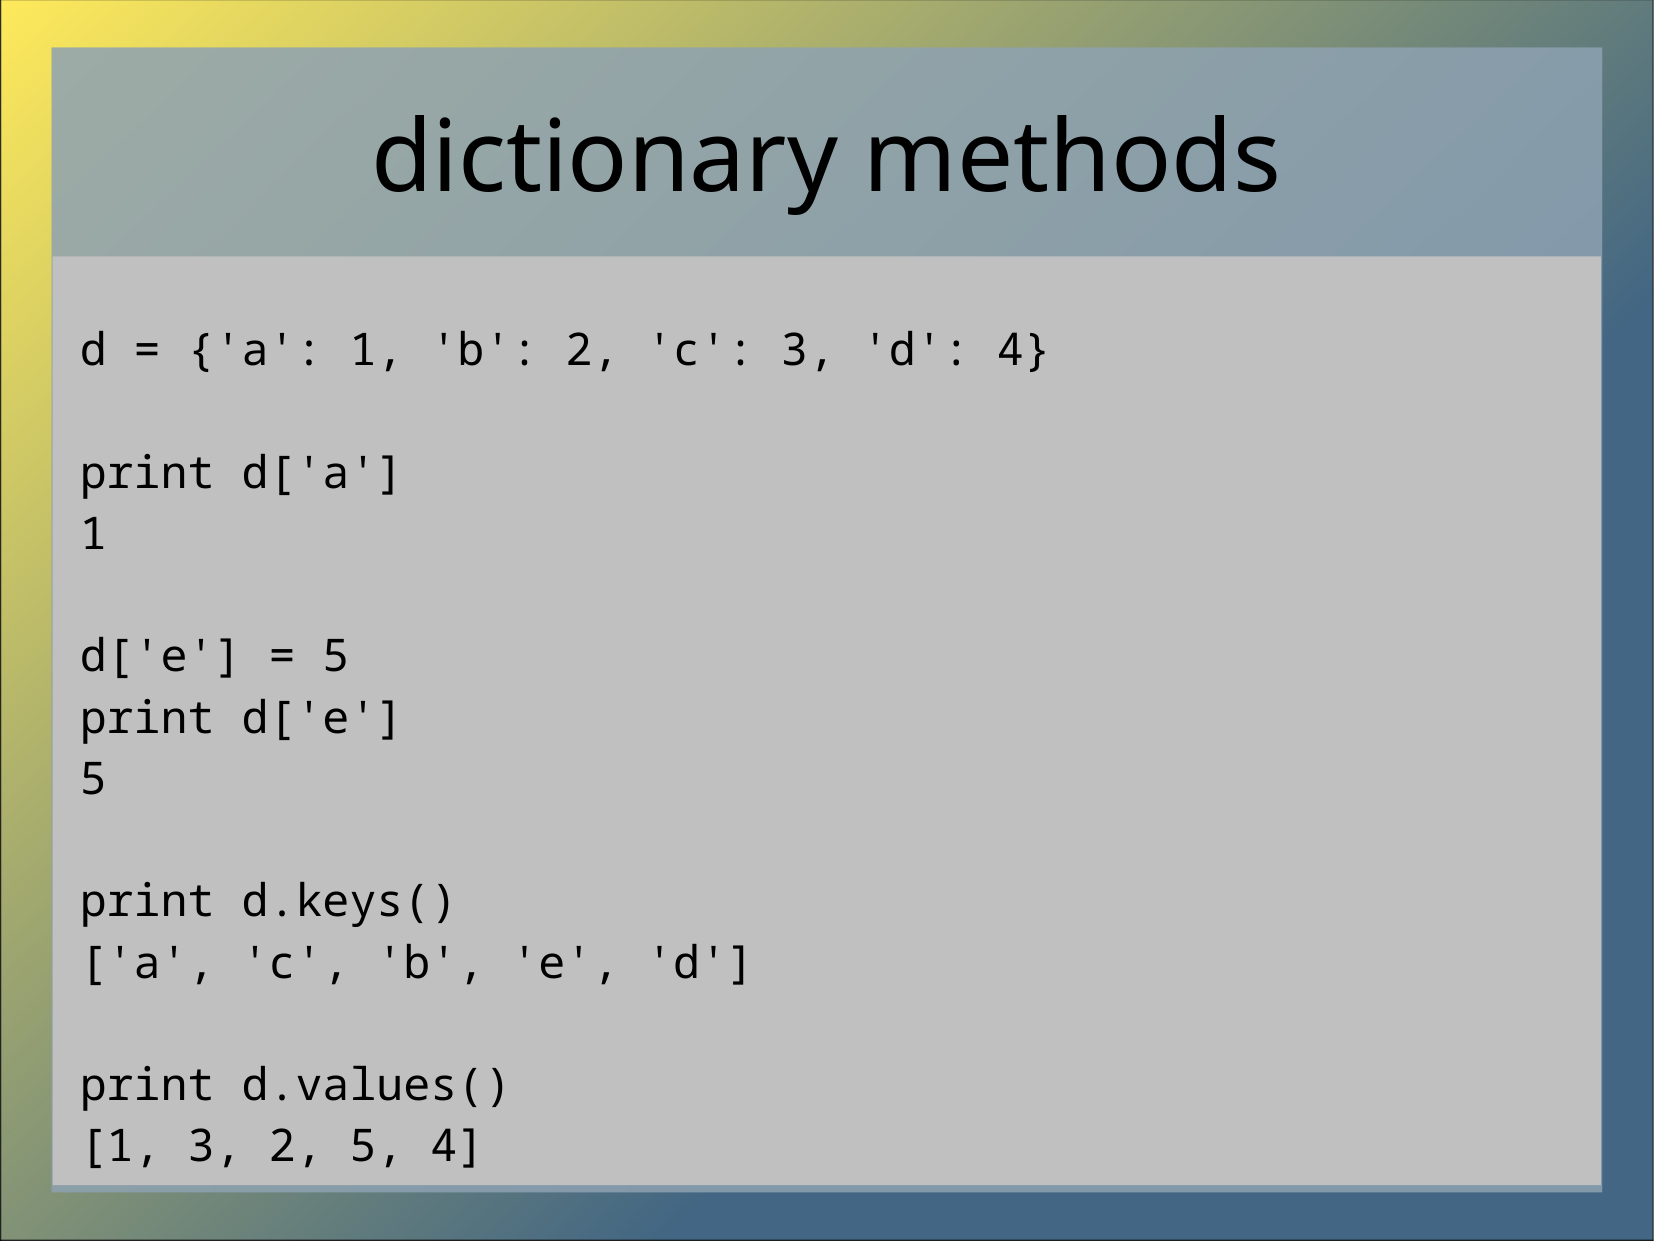

# dictionary methods
d = {'a': 1, 'b': 2, 'c': 3, 'd': 4}
print d['a']
1
d['e'] = 5
print d['e']
5
print d.keys()
['a', 'c', 'b', 'e', 'd']
print d.values()
[1, 3, 2, 5, 4]